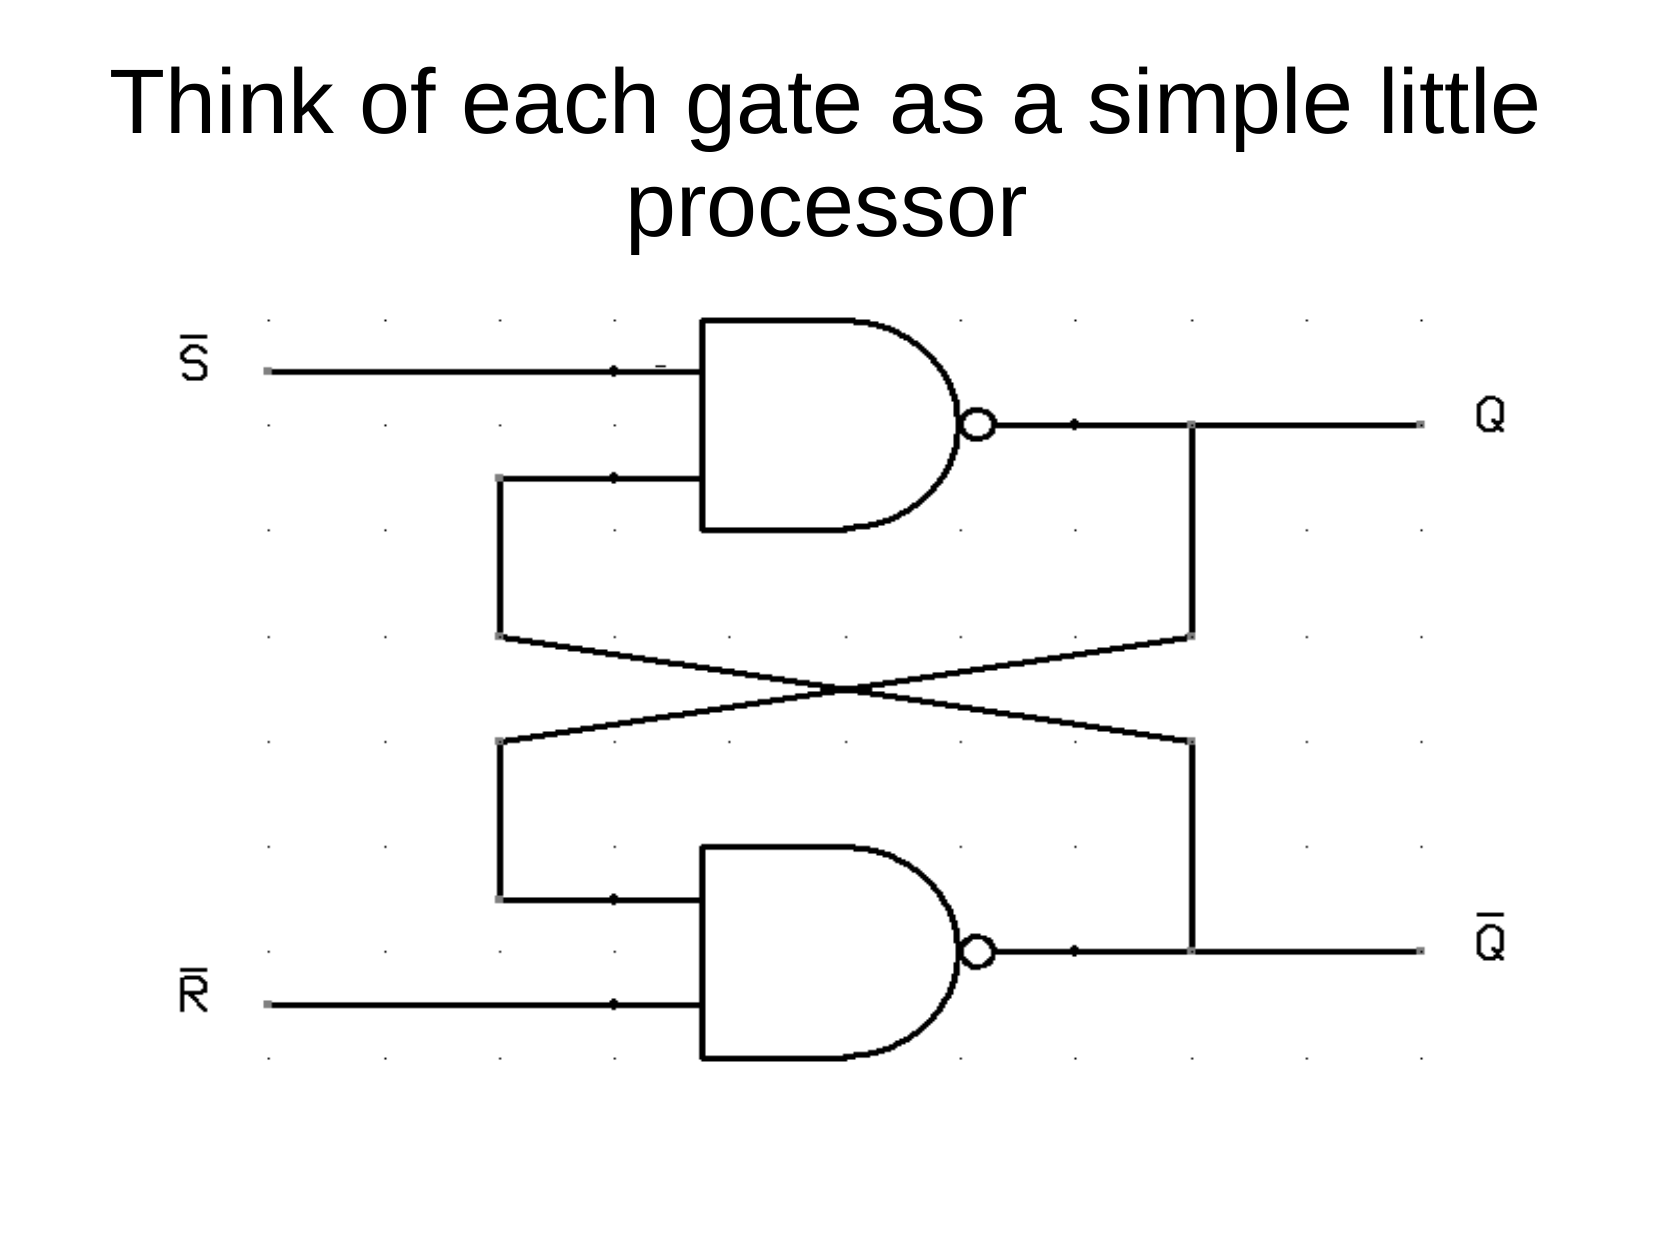

# Think of each gate as a simple little processor